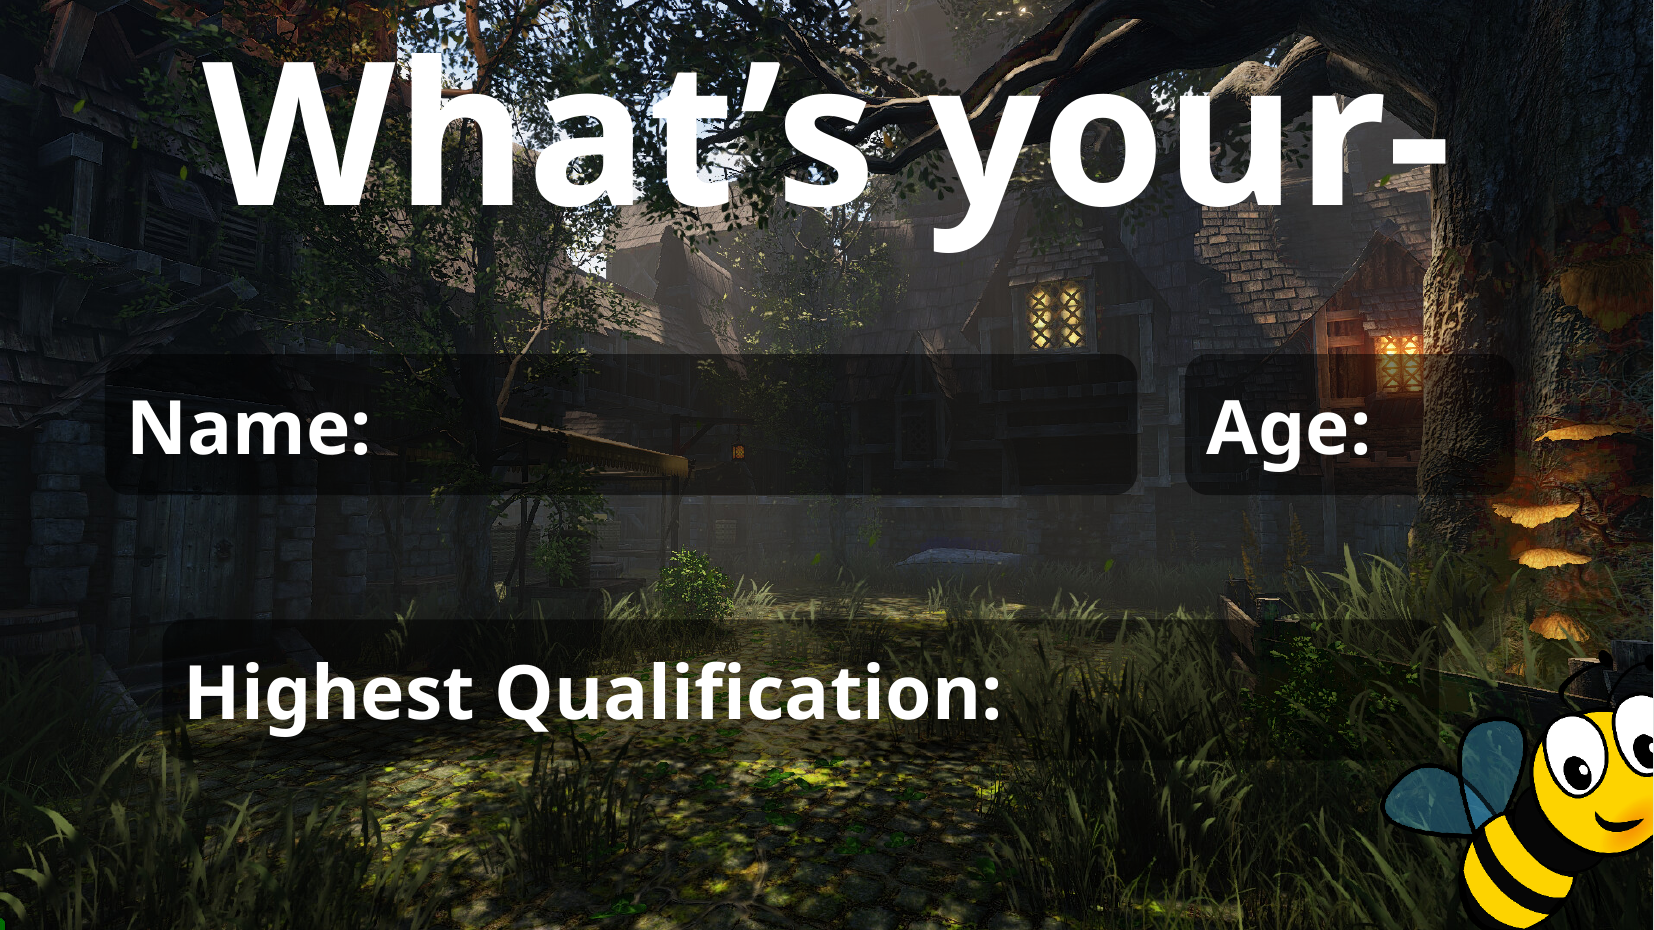

What’s your-
Name:
Age:
Highest Qualification:
#